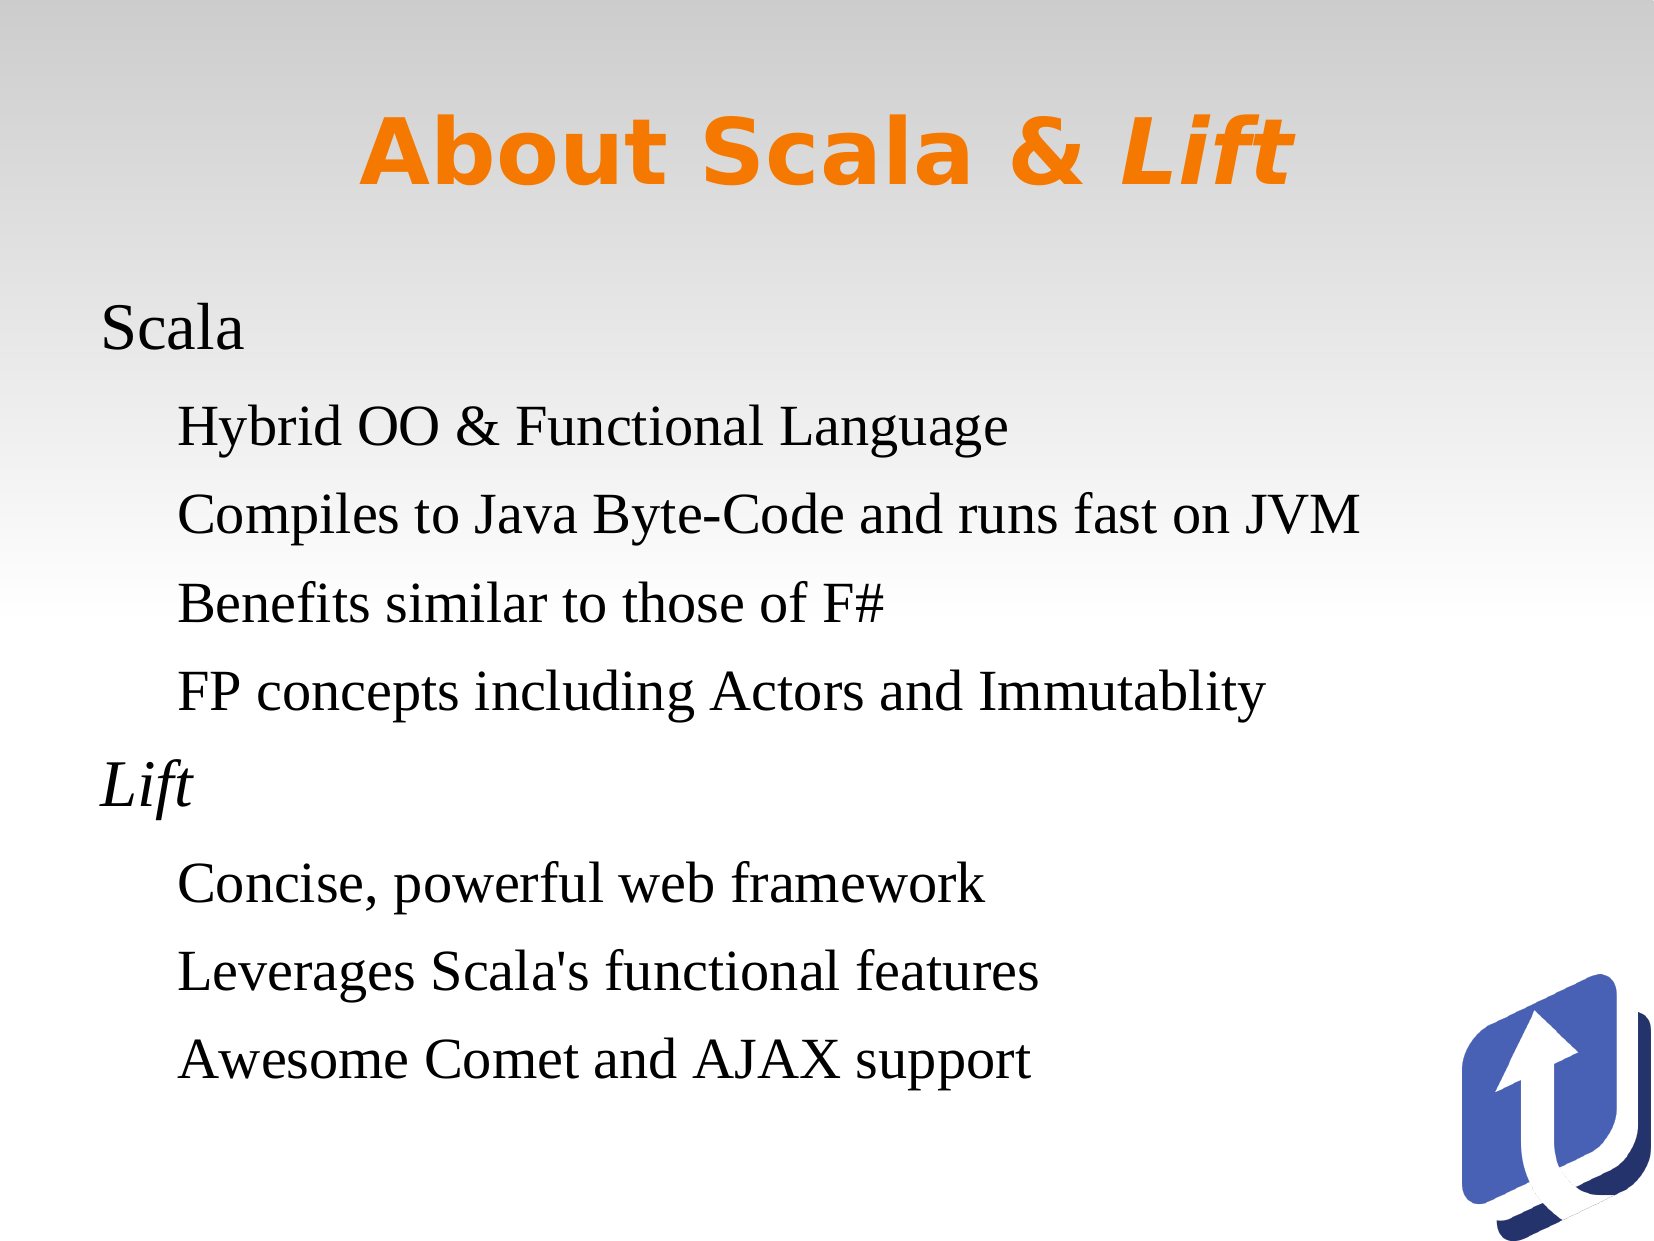

# About Scala & Lift
Scala
Hybrid OO & Functional Language
Compiles to Java Byte-Code and runs fast on JVM
Benefits similar to those of F#
FP concepts including Actors and Immutablity
Lift
Concise, powerful web framework
Leverages Scala's functional features
Awesome Comet and AJAX support